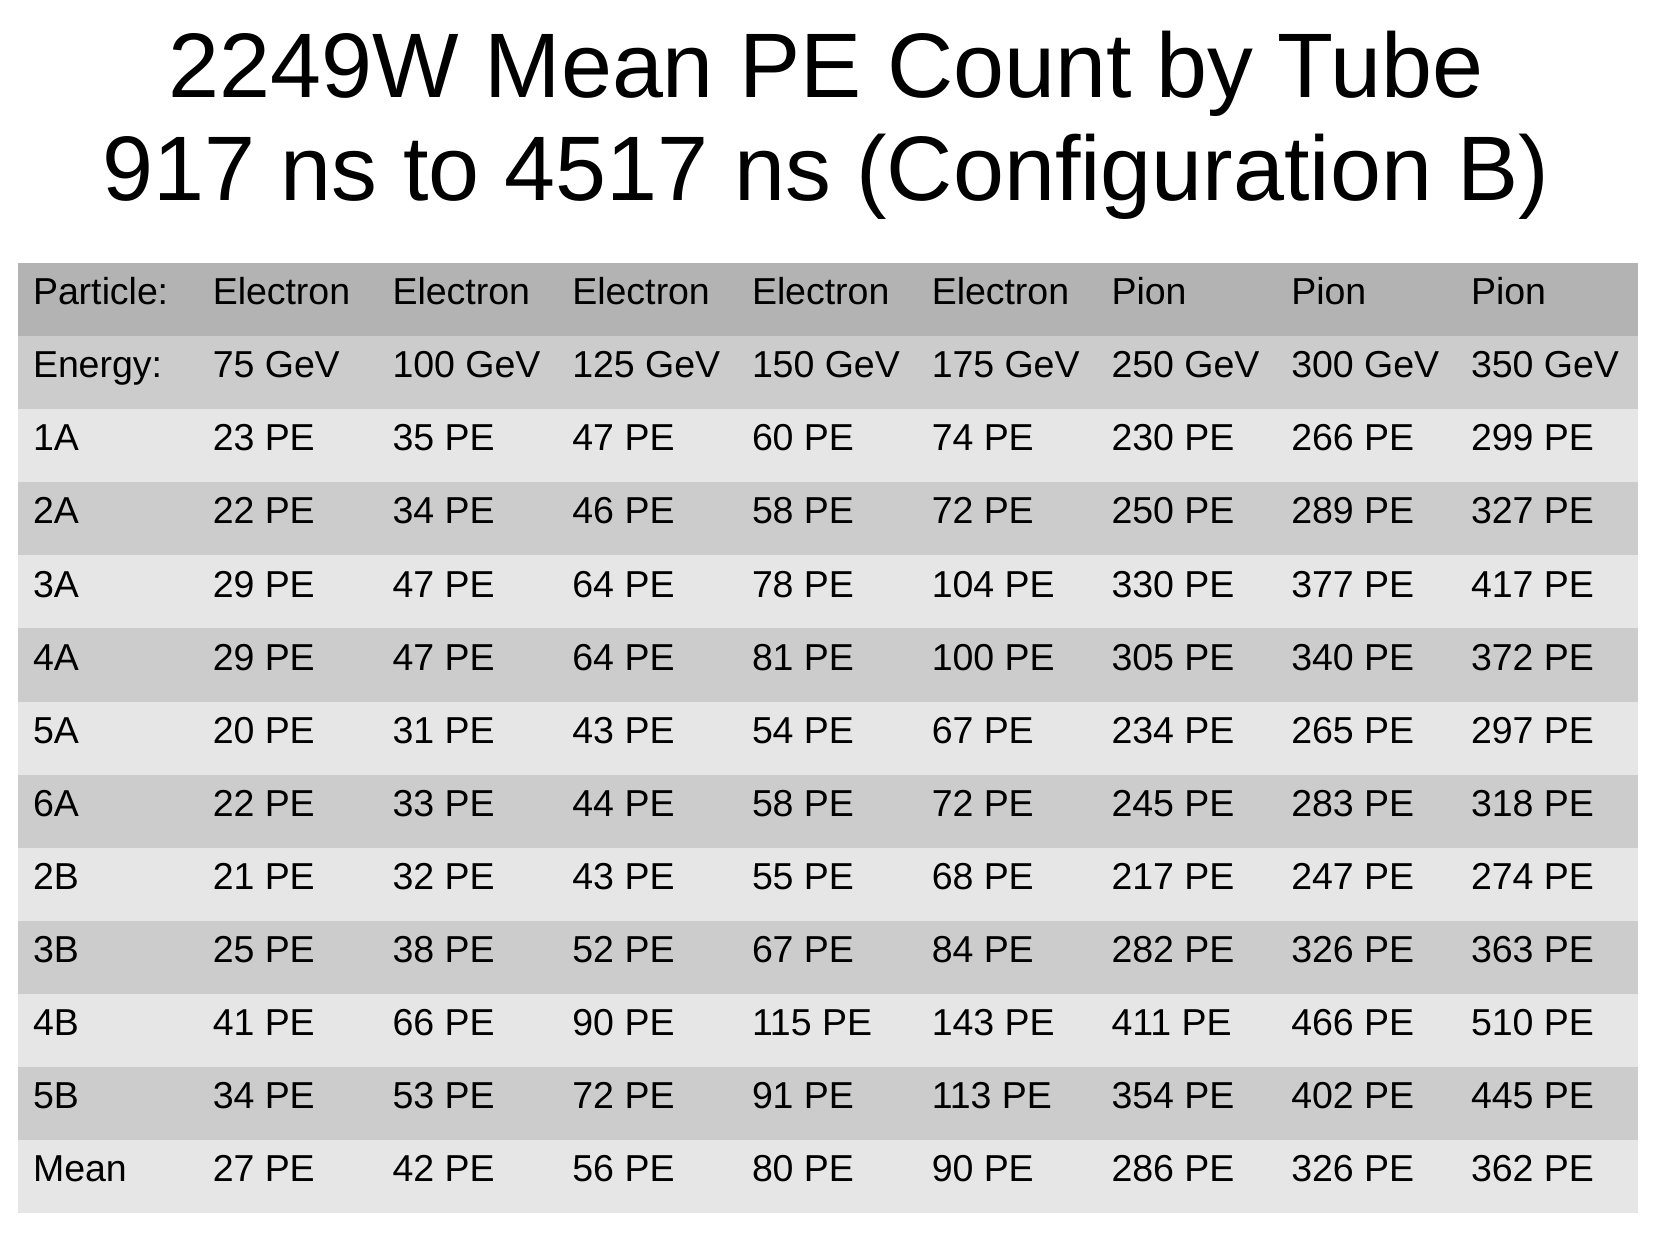

# 2249W Mean PE Count by Tube 917 ns to 4517 ns (Configuration B)
| Particle: | Electron | Electron | Electron | Electron | Electron | Pion | Pion | Pion |
| --- | --- | --- | --- | --- | --- | --- | --- | --- |
| Energy: | 75 GeV | 100 GeV | 125 GeV | 150 GeV | 175 GeV | 250 GeV | 300 GeV | 350 GeV |
| 1A | 23 PE | 35 PE | 47 PE | 60 PE | 74 PE | 230 PE | 266 PE | 299 PE |
| 2A | 22 PE | 34 PE | 46 PE | 58 PE | 72 PE | 250 PE | 289 PE | 327 PE |
| 3A | 29 PE | 47 PE | 64 PE | 78 PE | 104 PE | 330 PE | 377 PE | 417 PE |
| 4A | 29 PE | 47 PE | 64 PE | 81 PE | 100 PE | 305 PE | 340 PE | 372 PE |
| 5A | 20 PE | 31 PE | 43 PE | 54 PE | 67 PE | 234 PE | 265 PE | 297 PE |
| 6A | 22 PE | 33 PE | 44 PE | 58 PE | 72 PE | 245 PE | 283 PE | 318 PE |
| 2B | 21 PE | 32 PE | 43 PE | 55 PE | 68 PE | 217 PE | 247 PE | 274 PE |
| 3B | 25 PE | 38 PE | 52 PE | 67 PE | 84 PE | 282 PE | 326 PE | 363 PE |
| 4B | 41 PE | 66 PE | 90 PE | 115 PE | 143 PE | 411 PE | 466 PE | 510 PE |
| 5B | 34 PE | 53 PE | 72 PE | 91 PE | 113 PE | 354 PE | 402 PE | 445 PE |
| Mean | 27 PE | 42 PE | 56 PE | 80 PE | 90 PE | 286 PE | 326 PE | 362 PE |
8